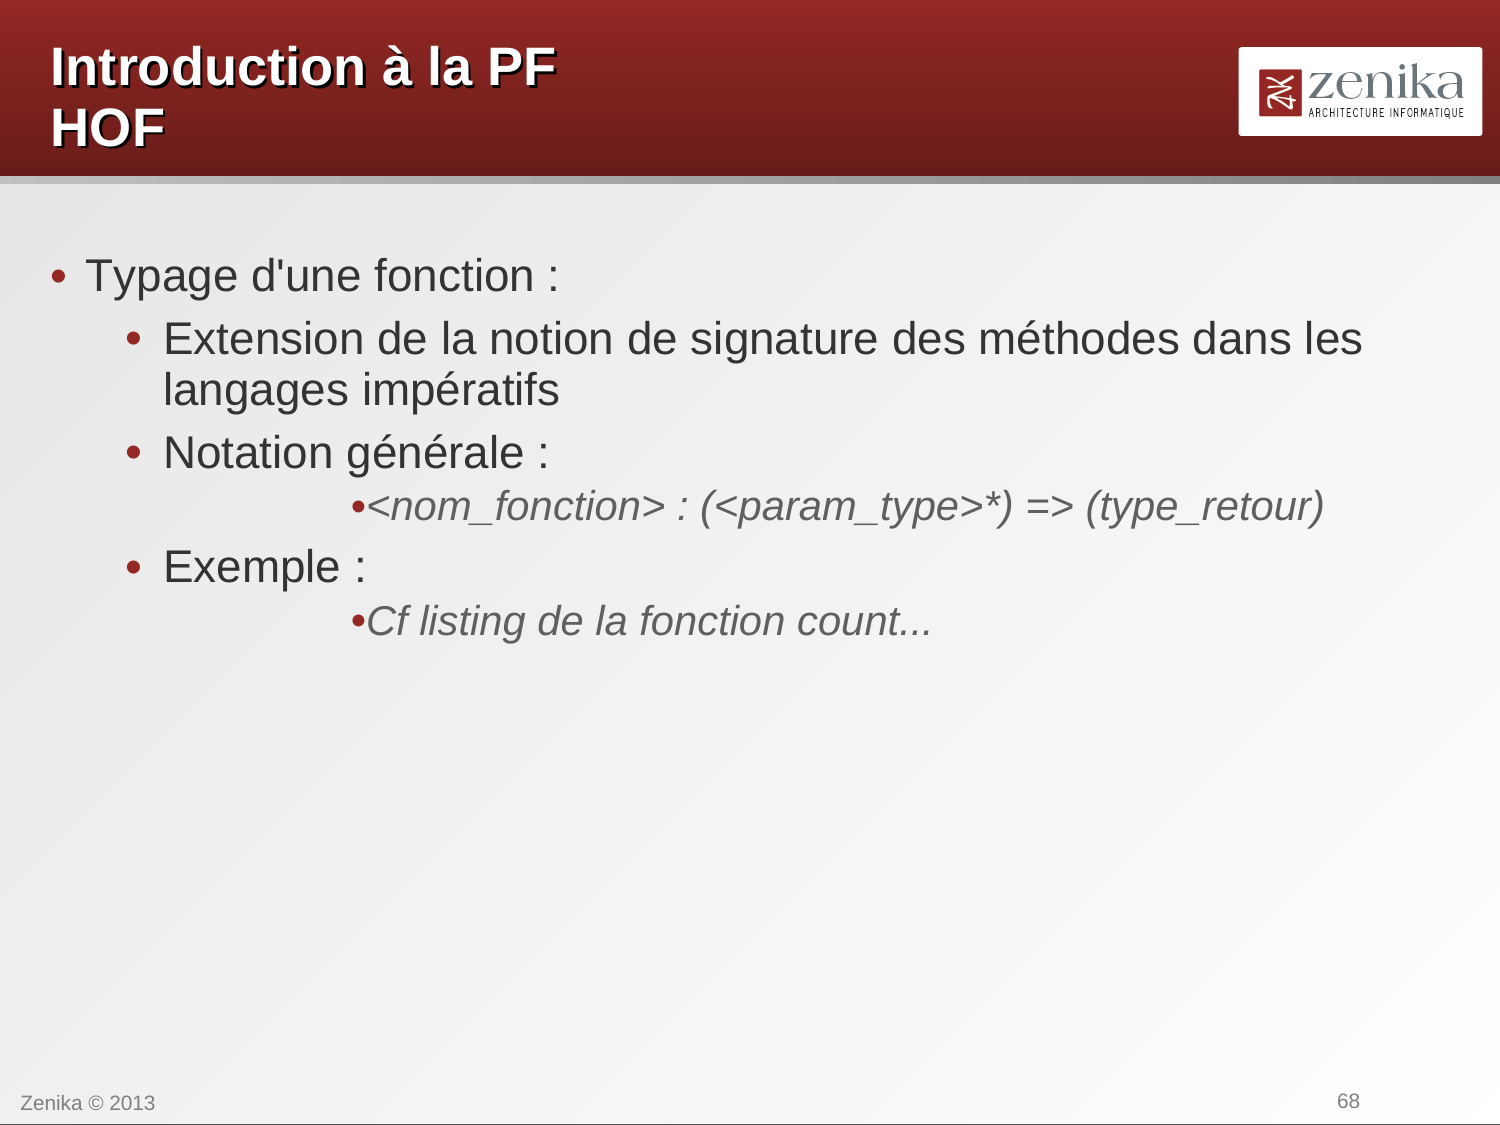

# Introduction à la PF HOF
Typage d'une fonction :
Extension de la notion de signature des méthodes dans les langages impératifs
Notation générale :
<nom_fonction> : (<param_type>*) => (type_retour)
Exemple :
Cf listing de la fonction count...